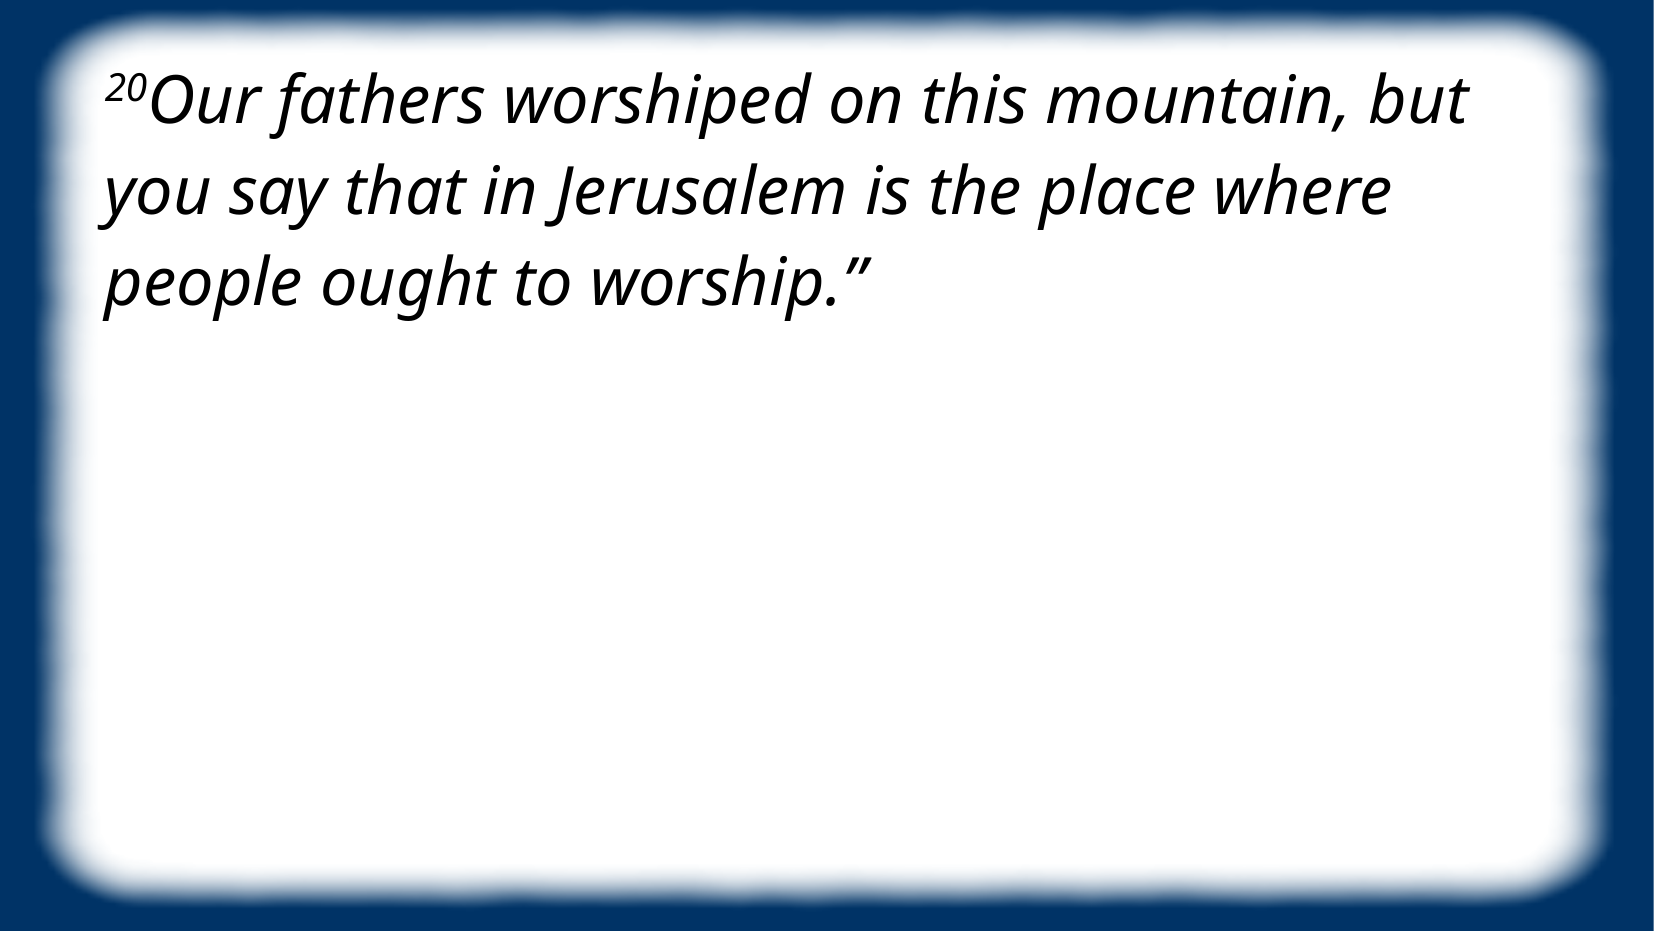

20Our fathers worshiped on this mountain, but you say that in Jerusalem is the place where people ought to worship.”